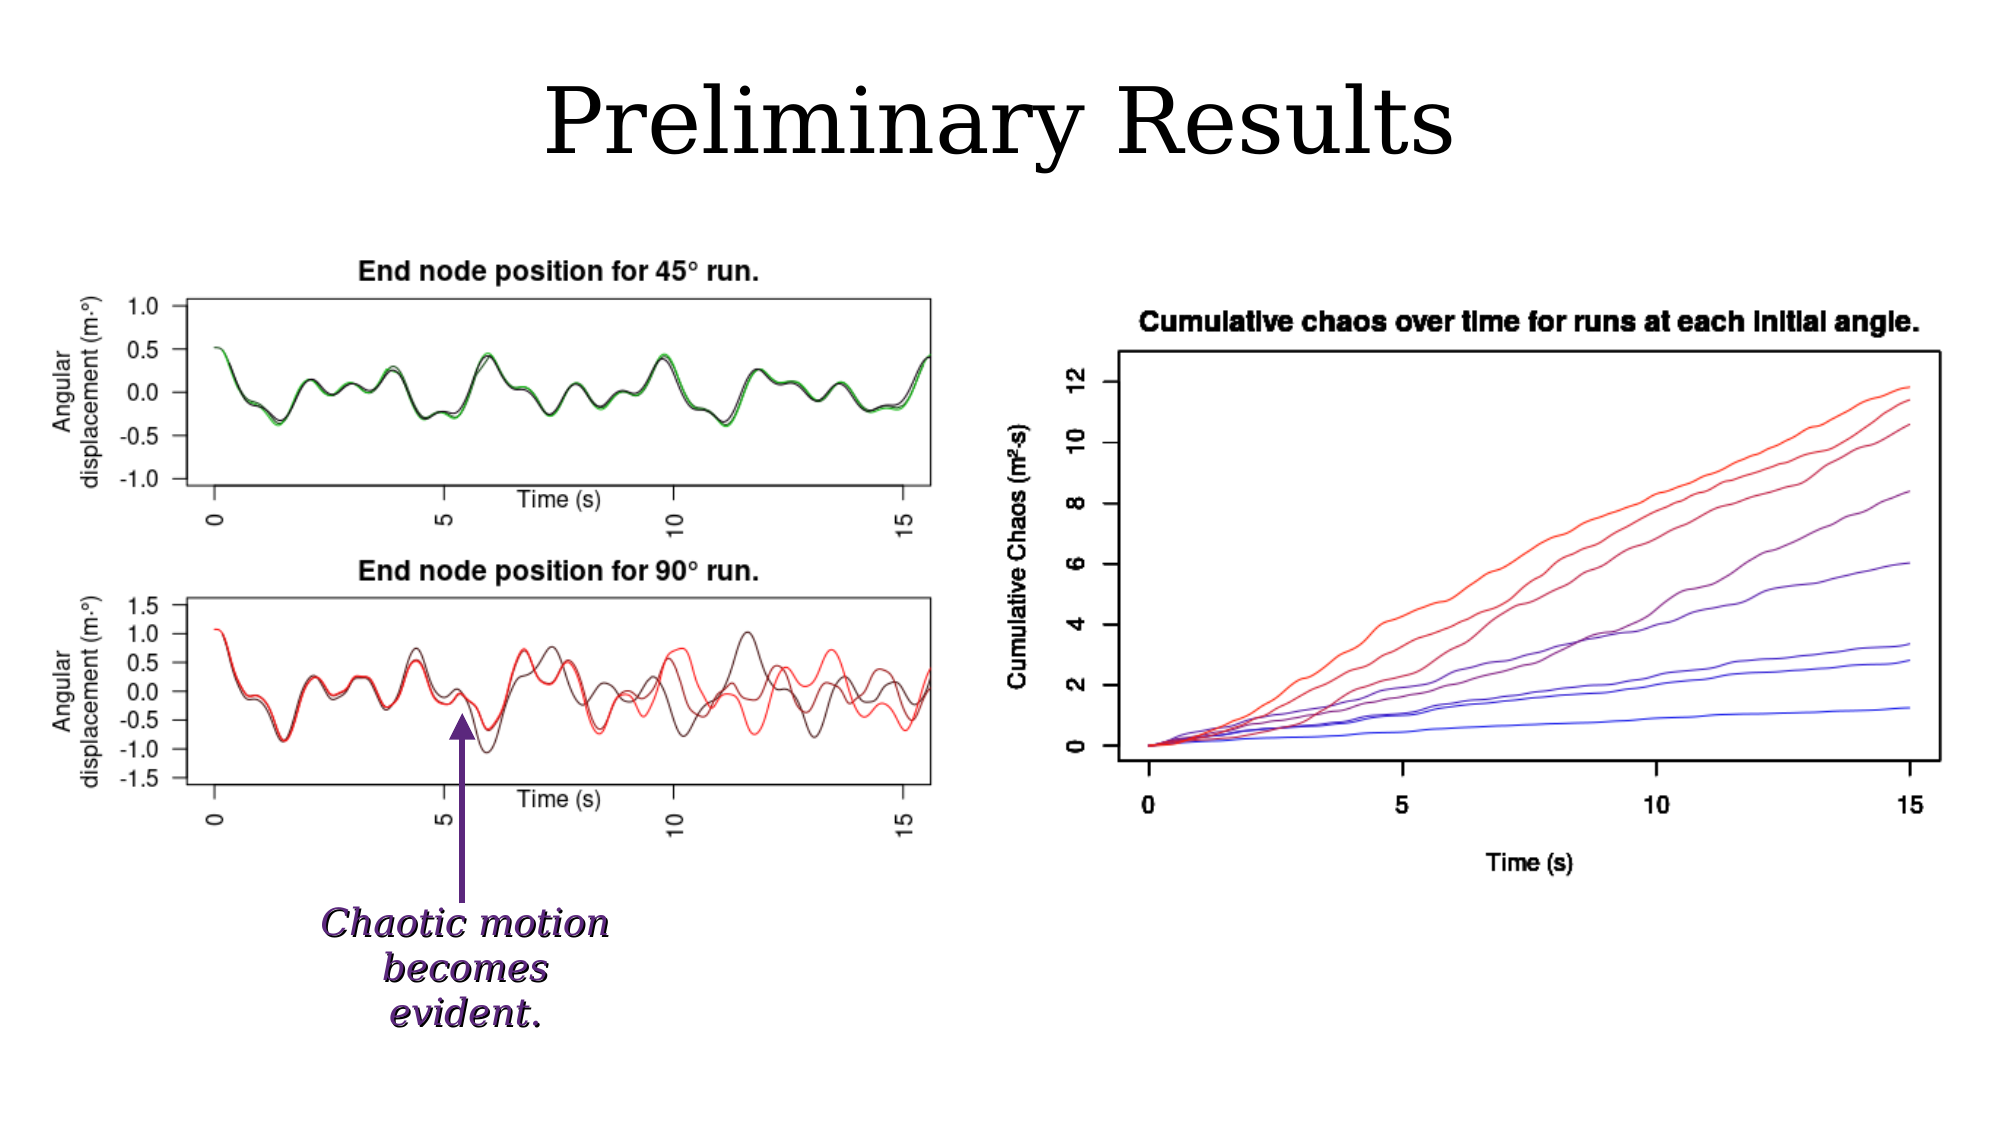

# Preliminary Results
Chaotic motion becomes evident.